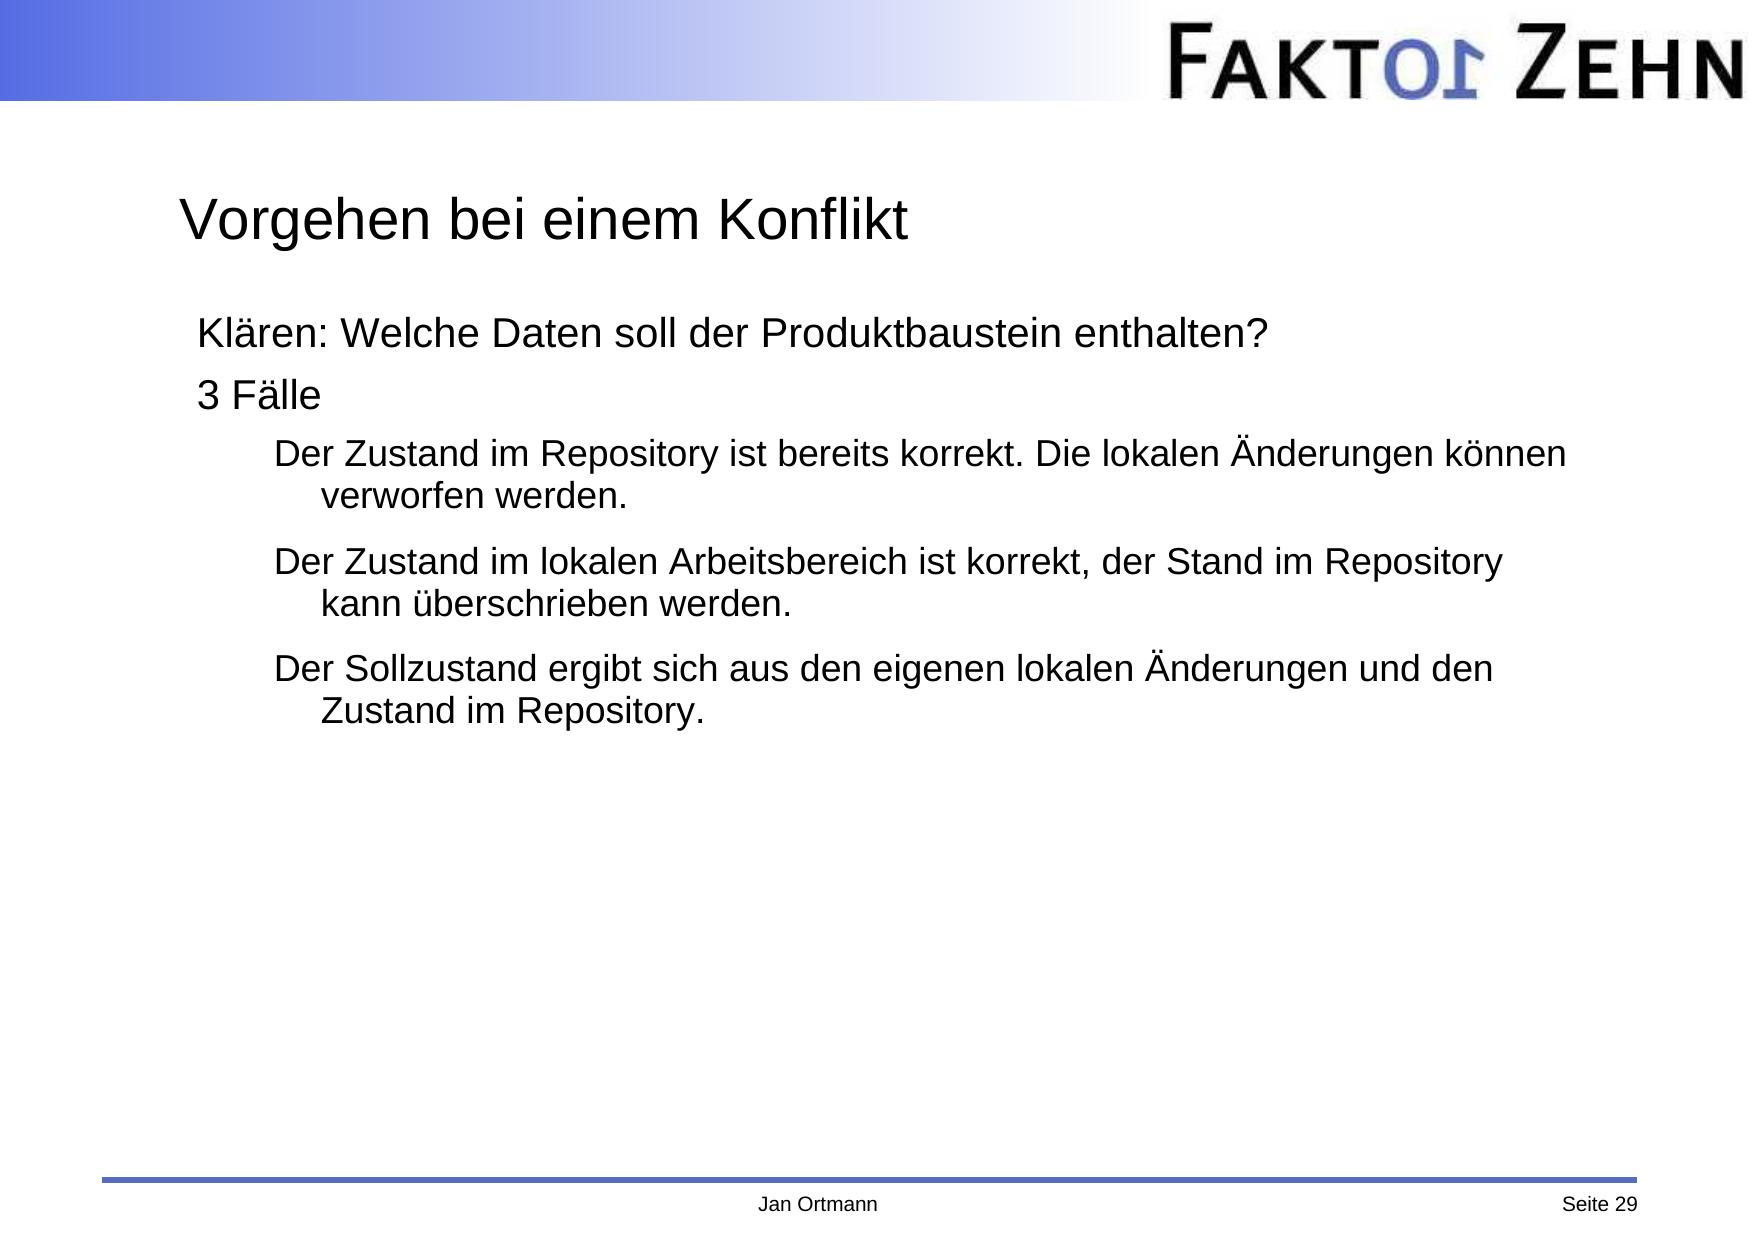

# Vorgehen bei einem Konflikt
Klären: Welche Daten soll der Produktbaustein enthalten?
3 Fälle
Der Zustand im Repository ist bereits korrekt. Die lokalen Änderungen können verworfen werden.
Der Zustand im lokalen Arbeitsbereich ist korrekt, der Stand im Repository kann überschrieben werden.
Der Sollzustand ergibt sich aus den eigenen lokalen Änderungen und den Zustand im Repository.